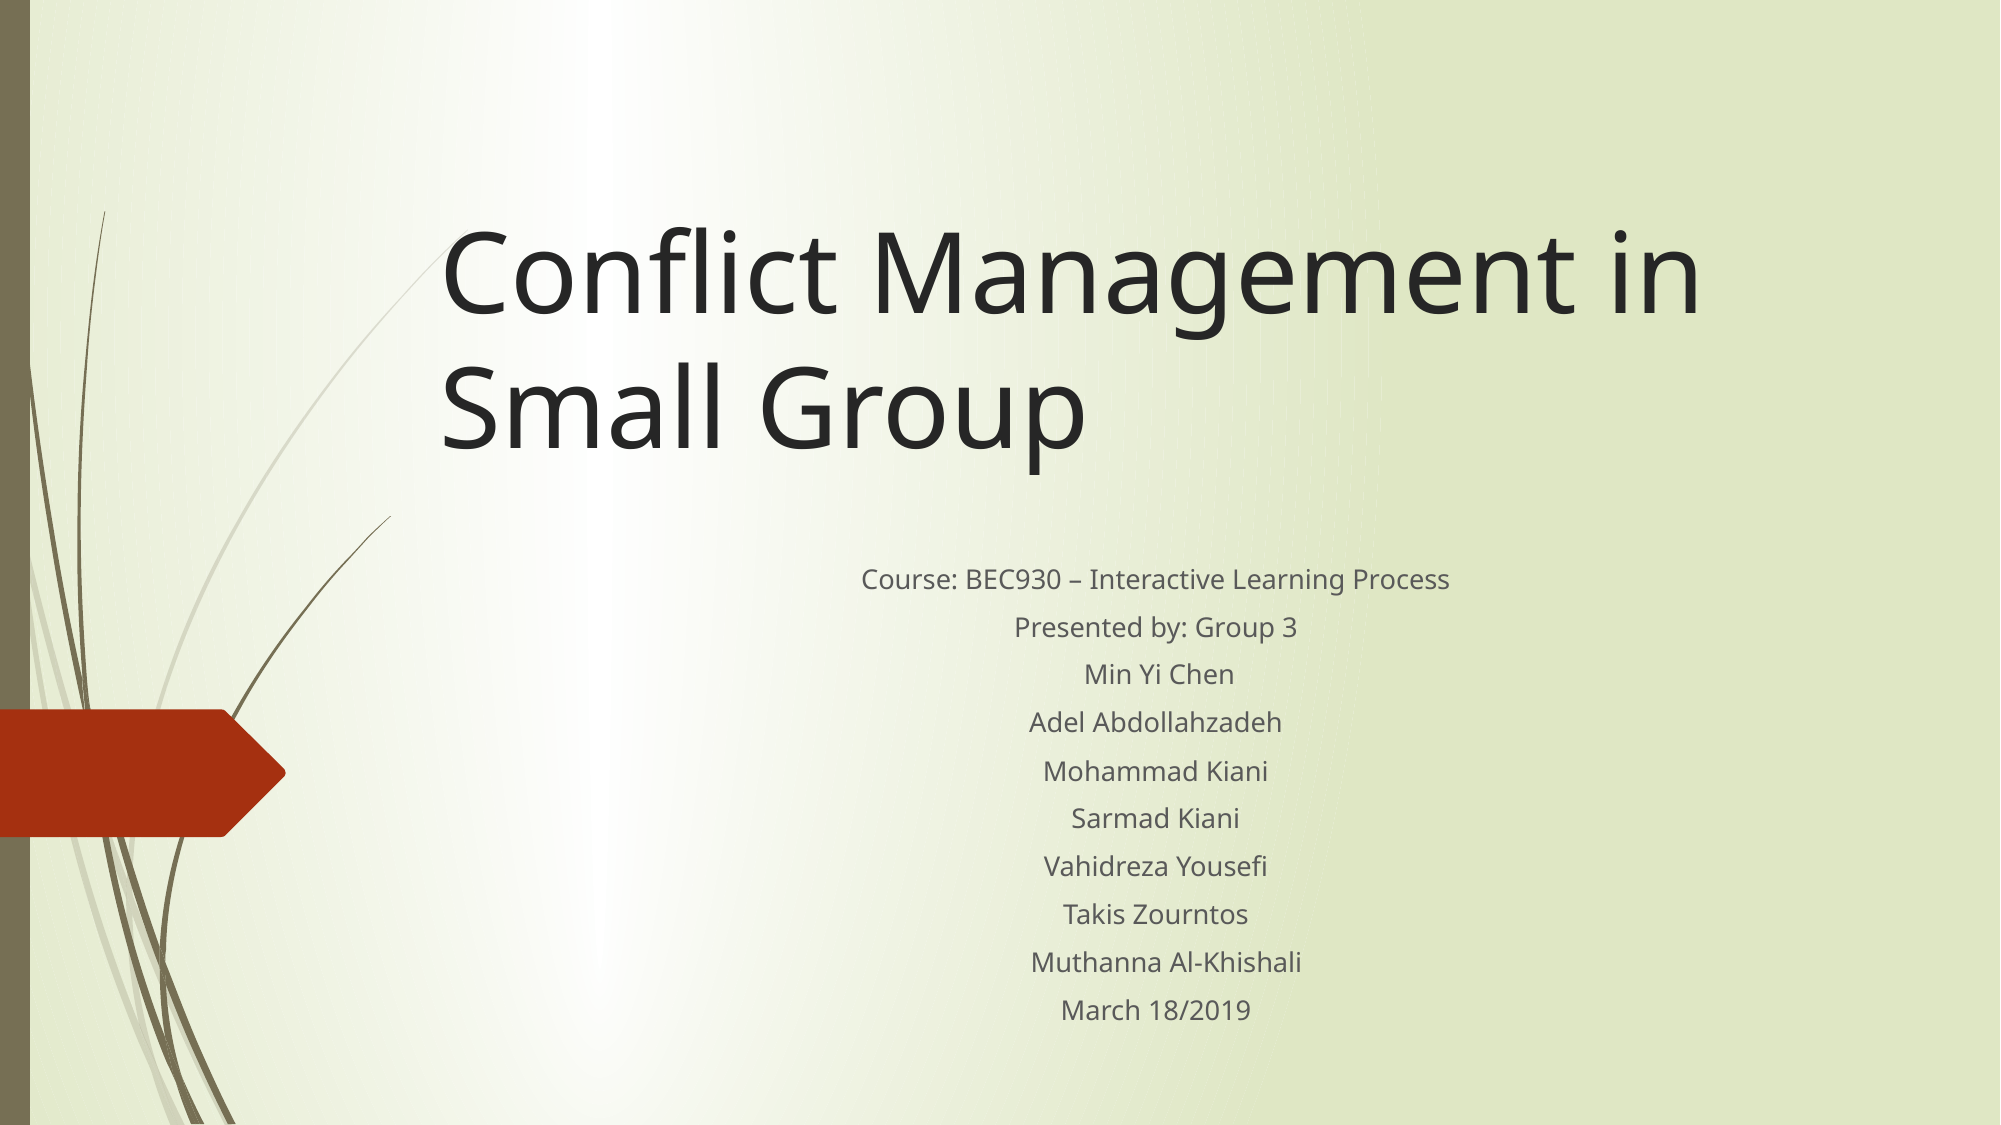

# Conflict Management in Small Group
Course: BEC930 – Interactive Learning Process
Presented by: Group 3
 Min Yi Chen
Adel Abdollahzadeh
Mohammad Kiani
Sarmad Kiani
Vahidreza Yousefi
Takis Zourntos
 Muthanna Al-Khishali
March 18/2019